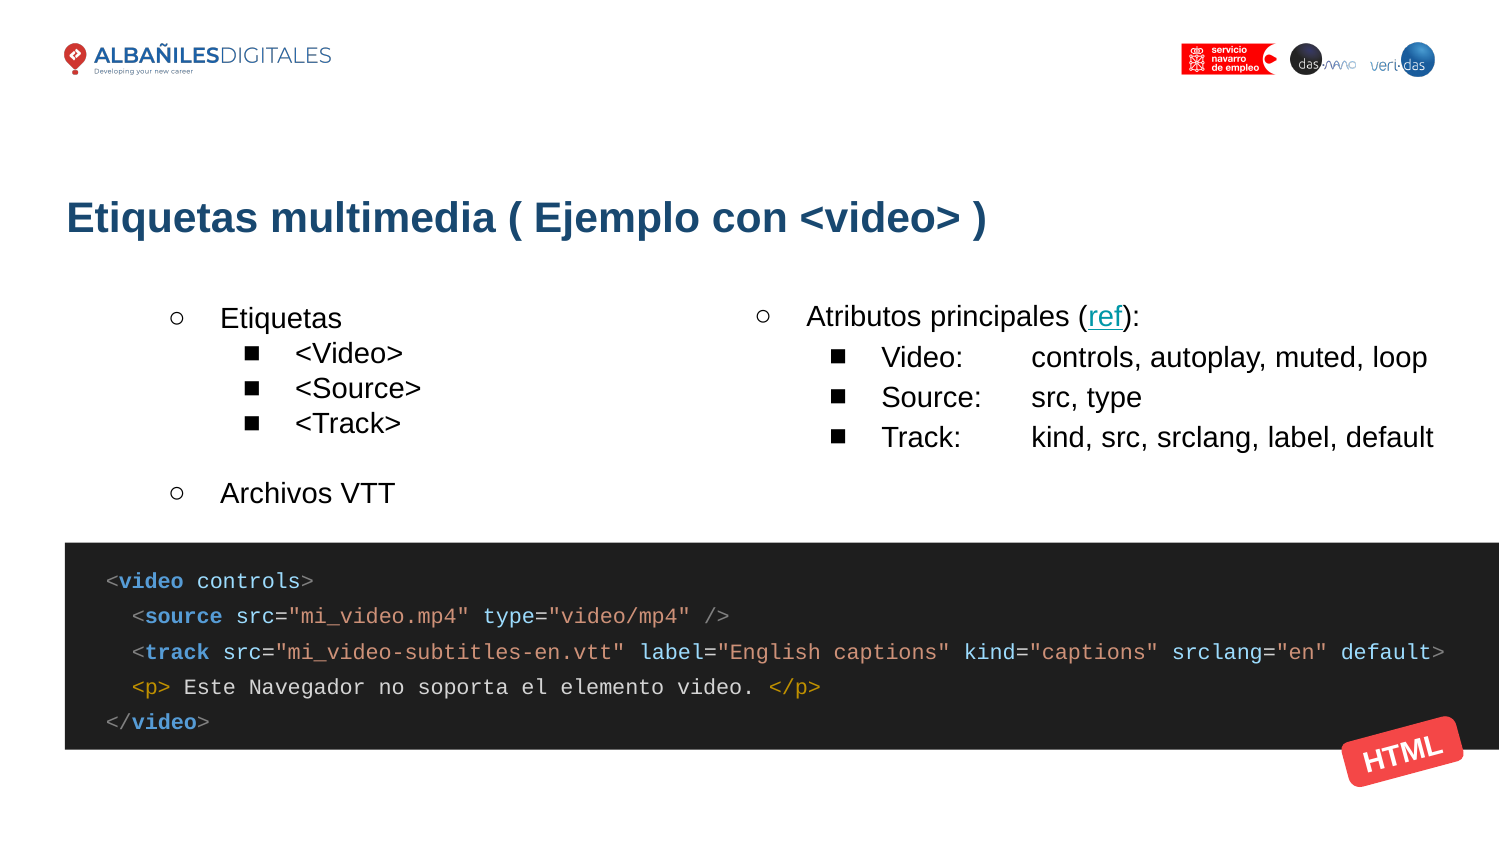

Etiquetas multimedia ( Ejemplo con <video> )
Atributos principales (ref):
Video: 	controls, autoplay, muted, loop
Source:	src, type
Track: 	kind, src, srclang, label, default
Etiquetas
<Video>
<Source>
<Track>
Archivos VTT
 <video controls>
 <source src="mi_video.mp4" type="video/mp4" />
 <track src="mi_video-subtitles-en.vtt" label="English captions" kind="captions" srclang="en" default>
 <p> Este Navegador no soporta el elemento video. </p>
 </video>
HTML